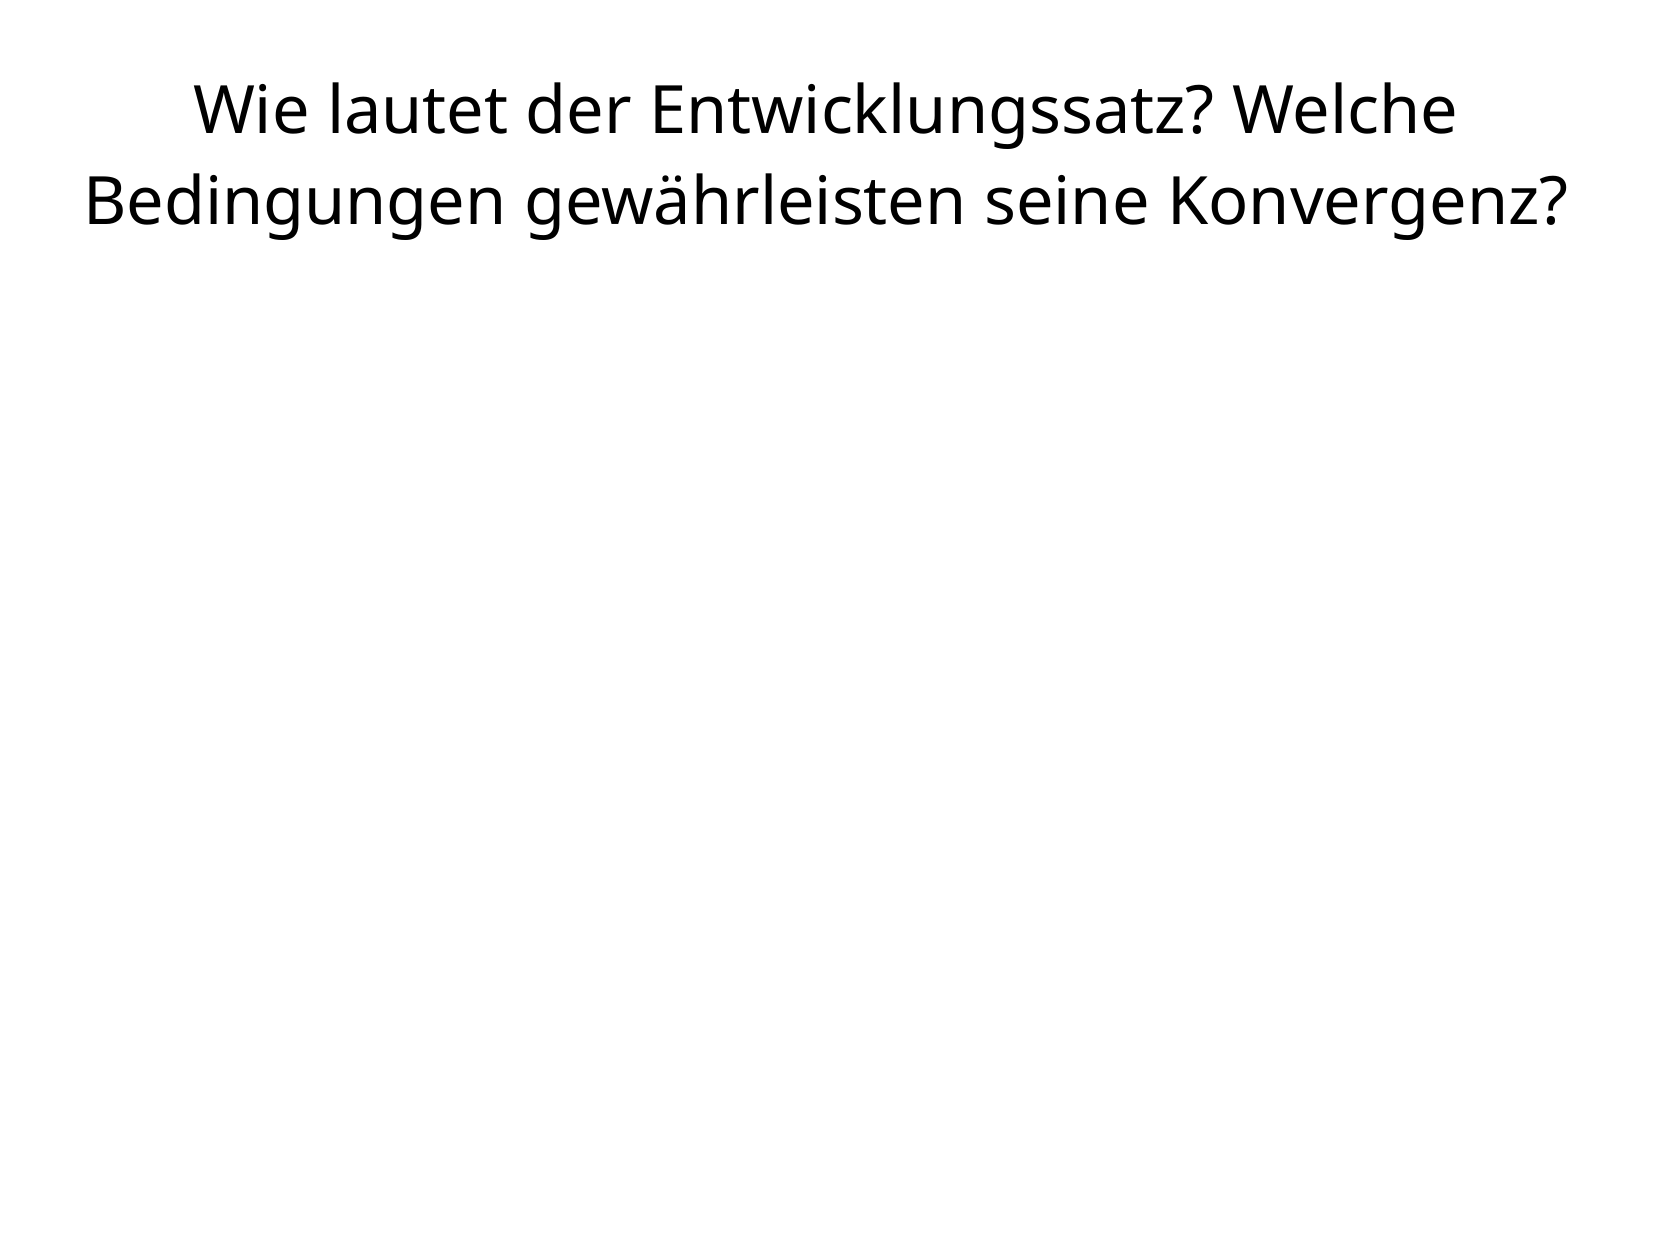

# Wie lautet der Entwicklungssatz? Welche Bedingungen gewährleisten seine Konvergenz?